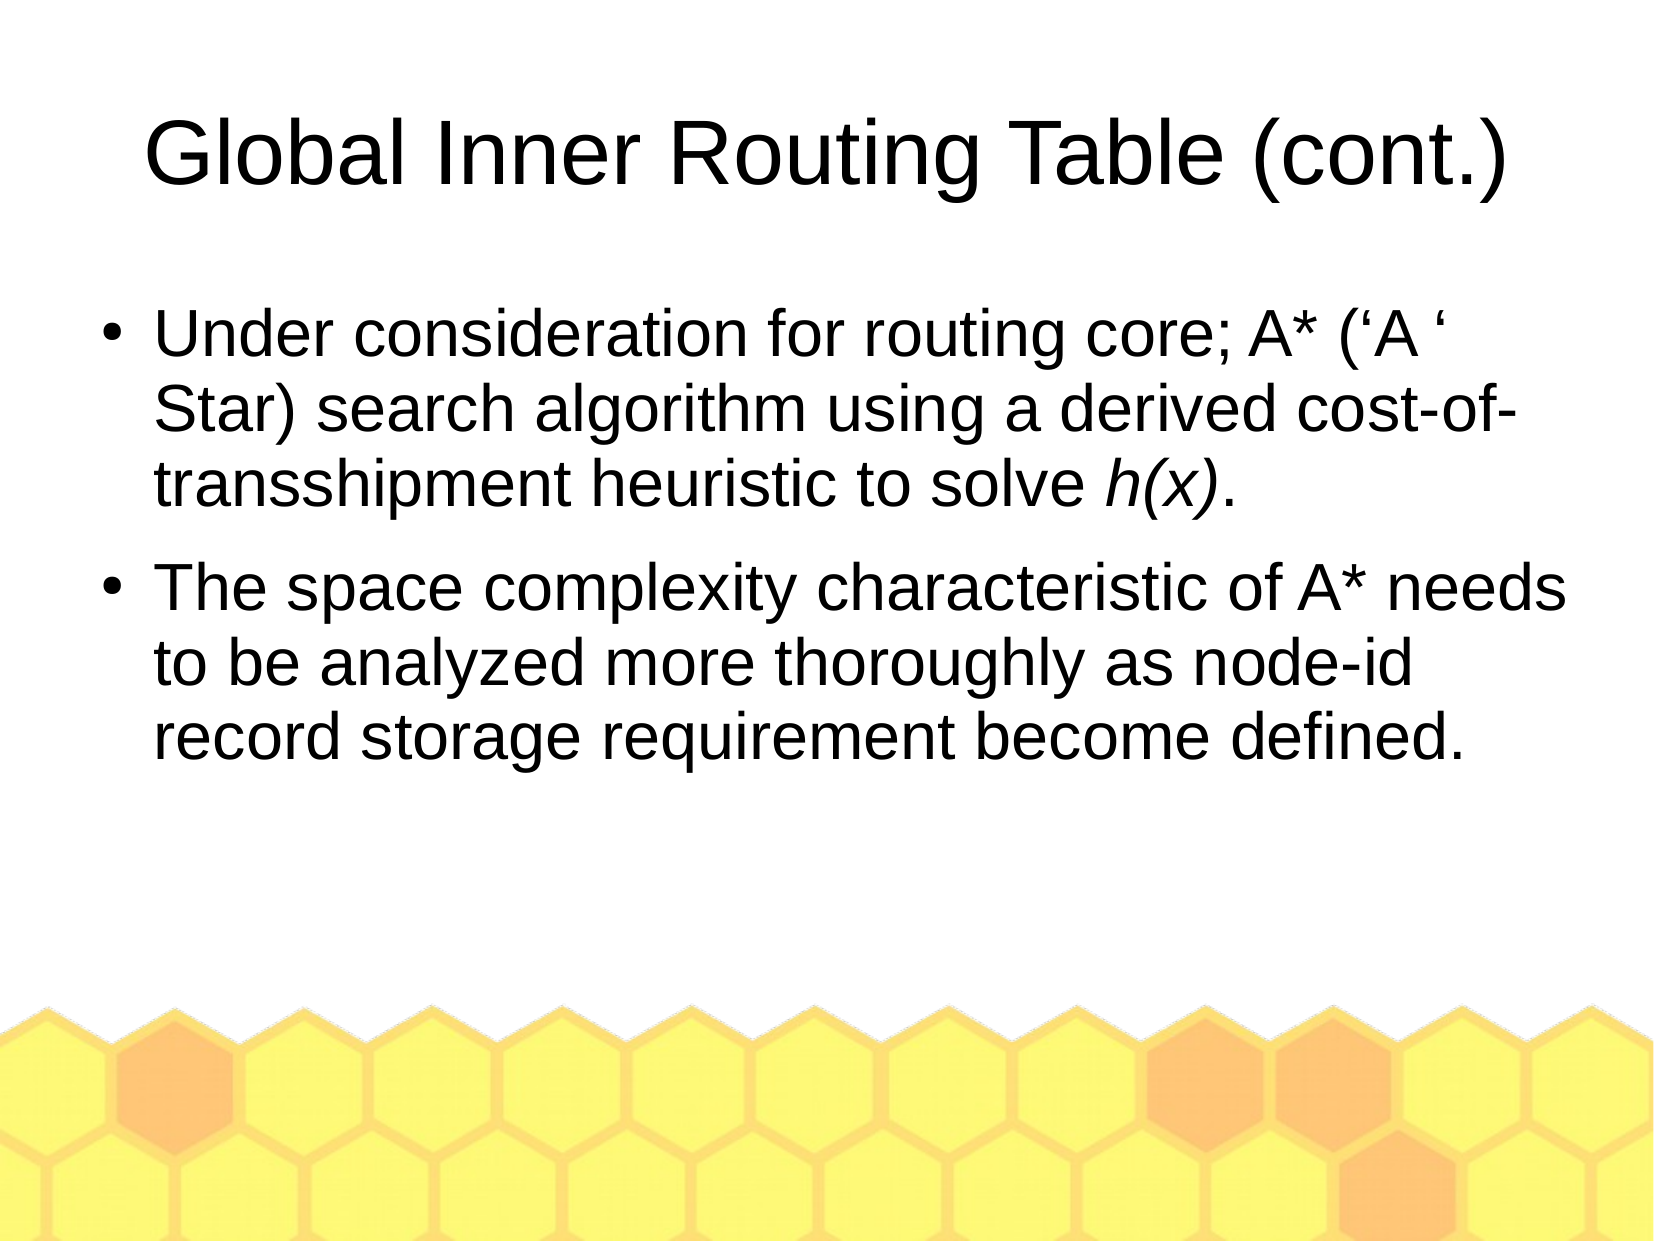

# Global Inner Routing Table	(cont.)
Under consideration for routing core; A* (‘A ‘ Star) search algorithm using a derived cost-of-transshipment heuristic to solve h(x).
The space complexity characteristic of A* needs to be analyzed more thoroughly as node-id record storage requirement become defined.